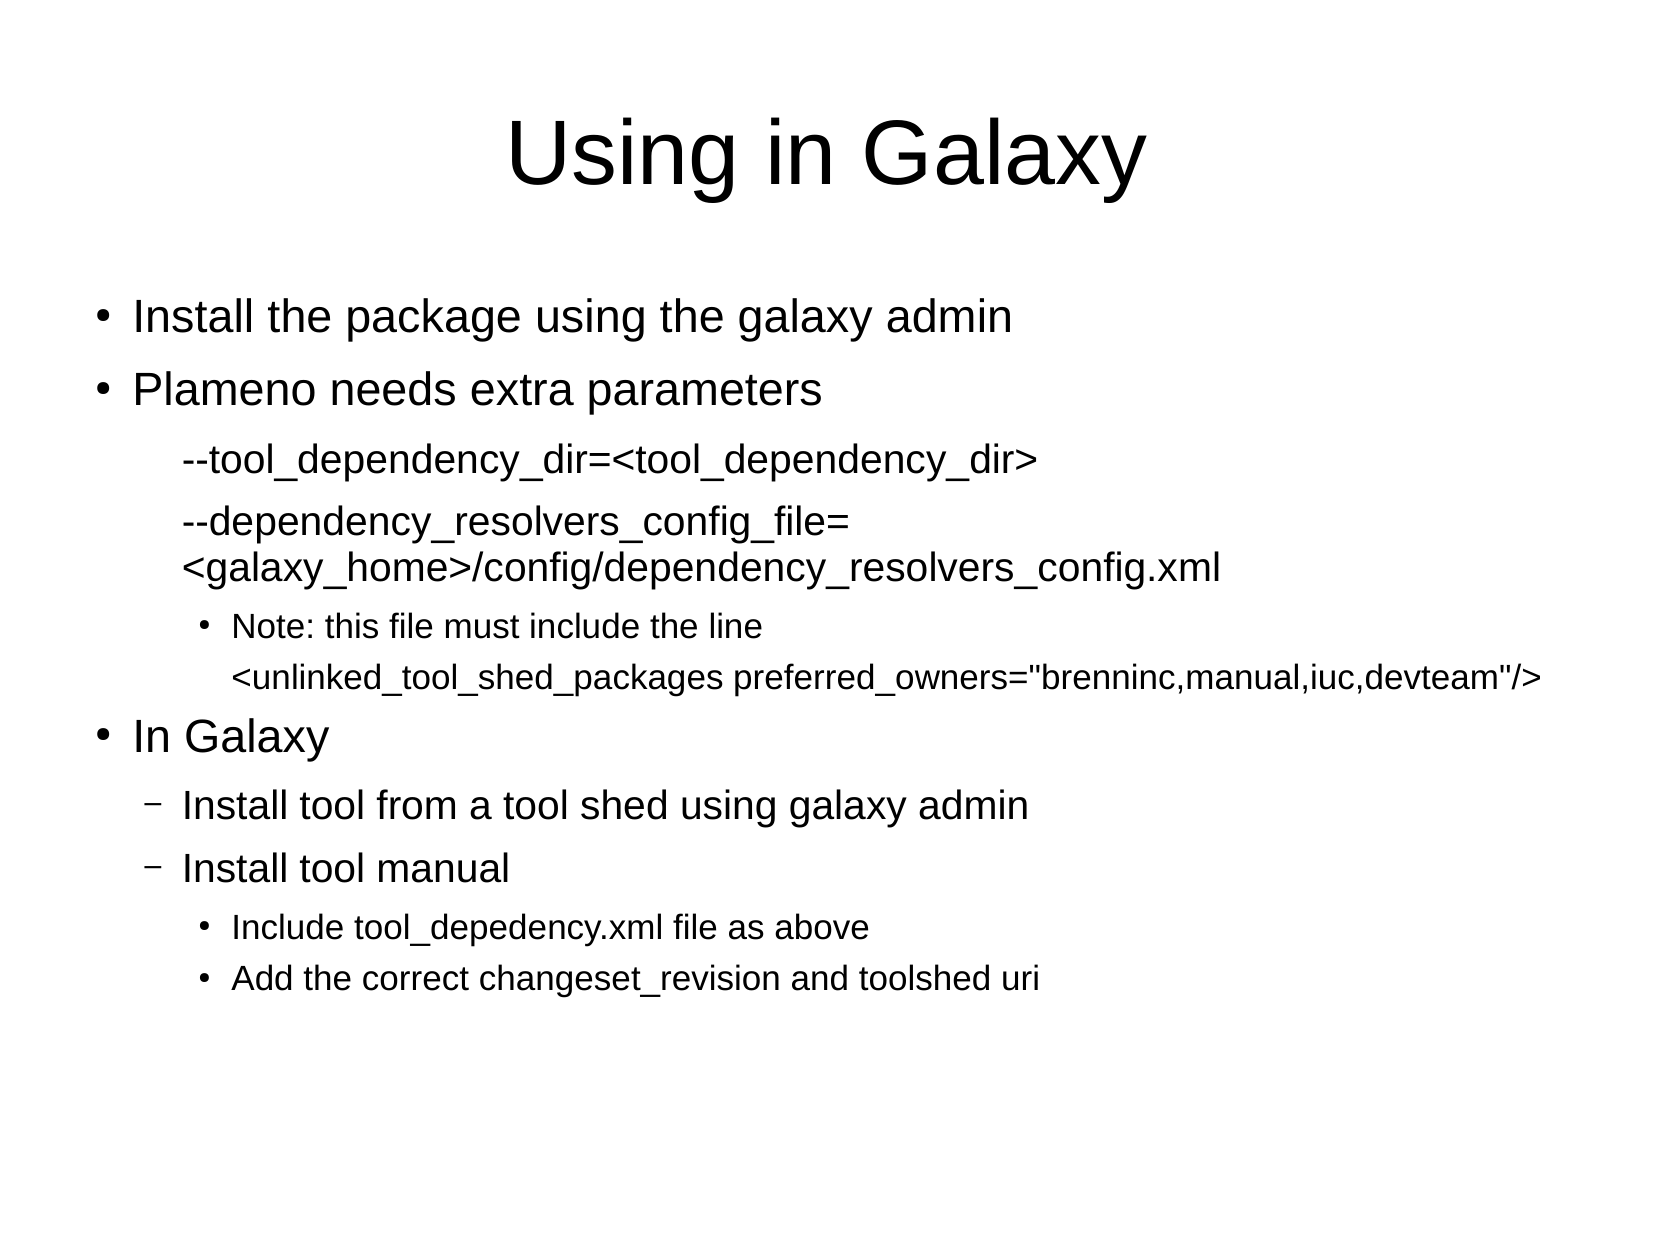

# Using in Galaxy
Install the package using the galaxy admin
Plameno needs extra parameters
--tool_dependency_dir=<tool_dependency_dir>
--dependency_resolvers_config_file= <galaxy_home>/config/dependency_resolvers_config.xml
Note: this file must include the line
<unlinked_tool_shed_packages preferred_owners="brenninc,manual,iuc,devteam"/>
In Galaxy
Install tool from a tool shed using galaxy admin
Install tool manual
Include tool_depedency.xml file as above
Add the correct changeset_revision and toolshed uri